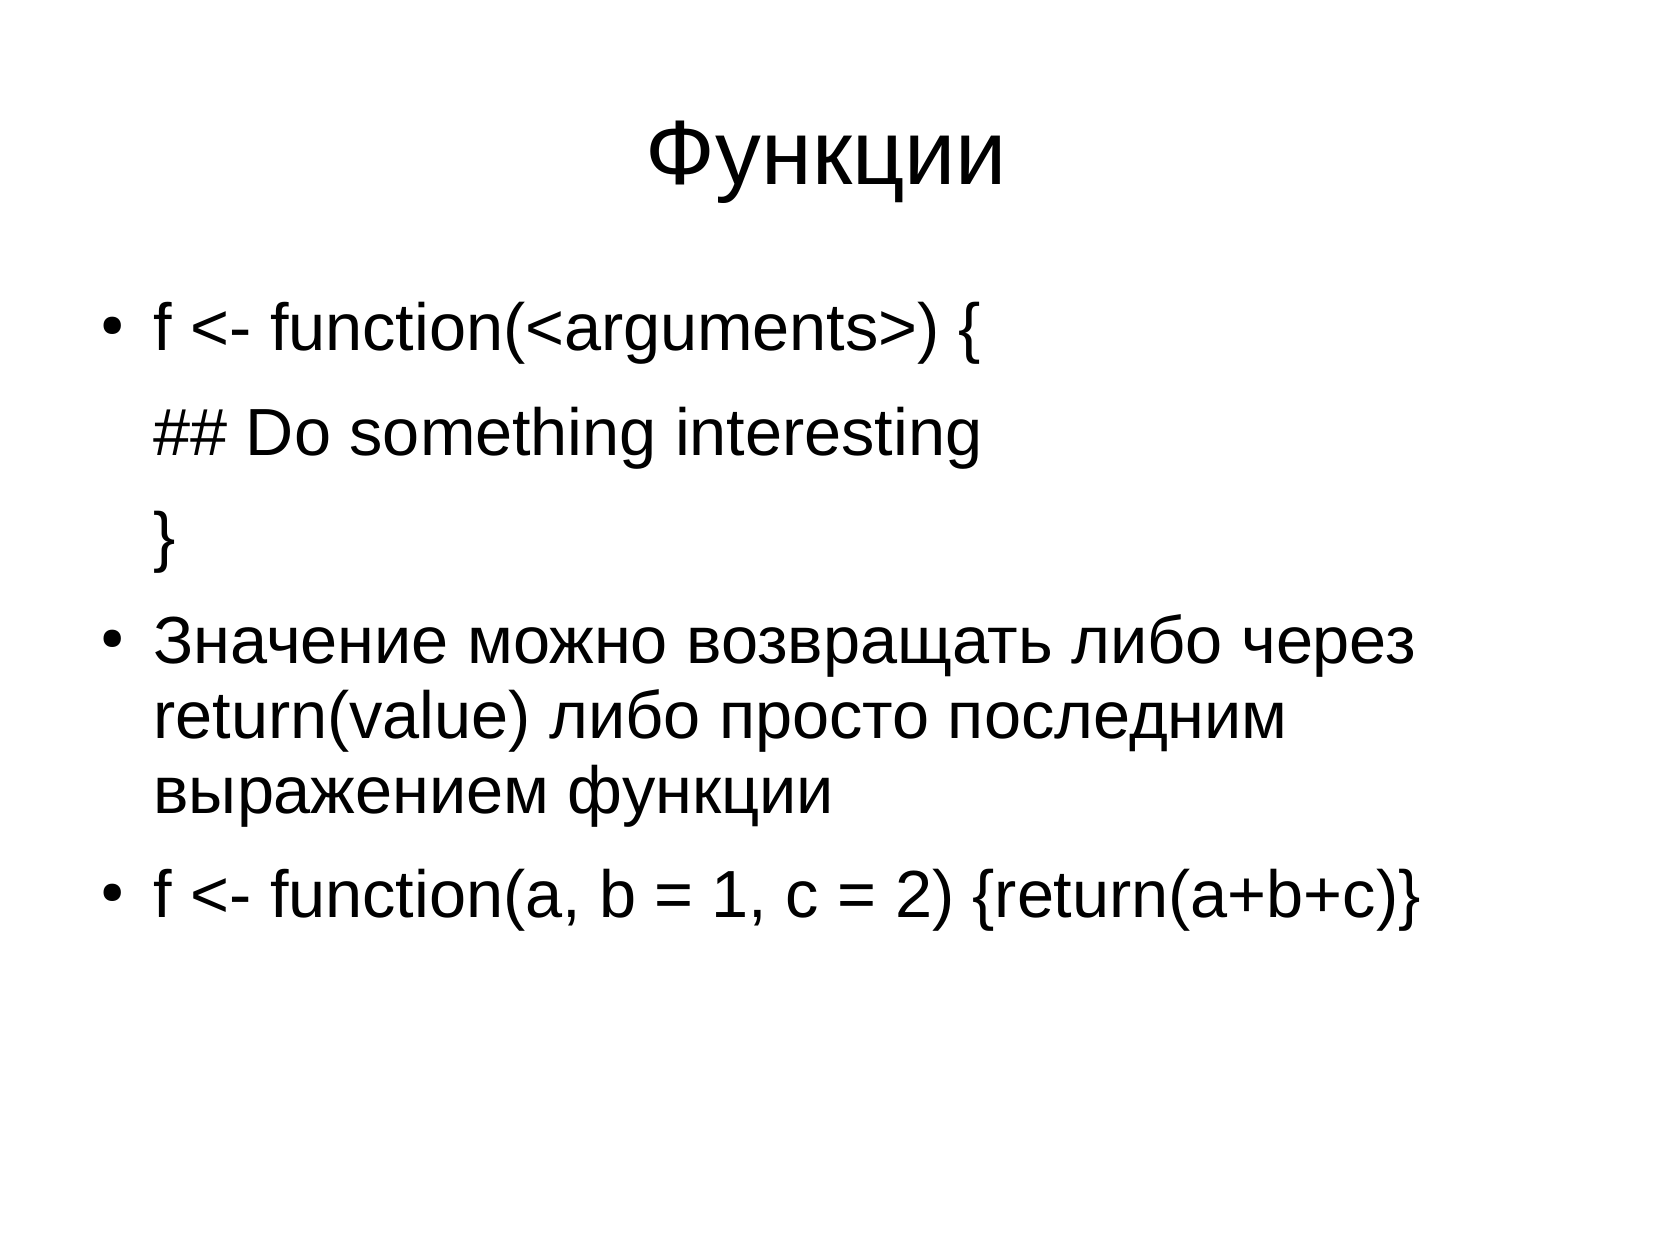

# Функции
f <- function(<arguments>) {
## Do something interesting
}
Значение можно возвращать либо через return(value) либо просто последним выражением функции
f <- function(a, b = 1, c = 2) {return(a+b+c)}